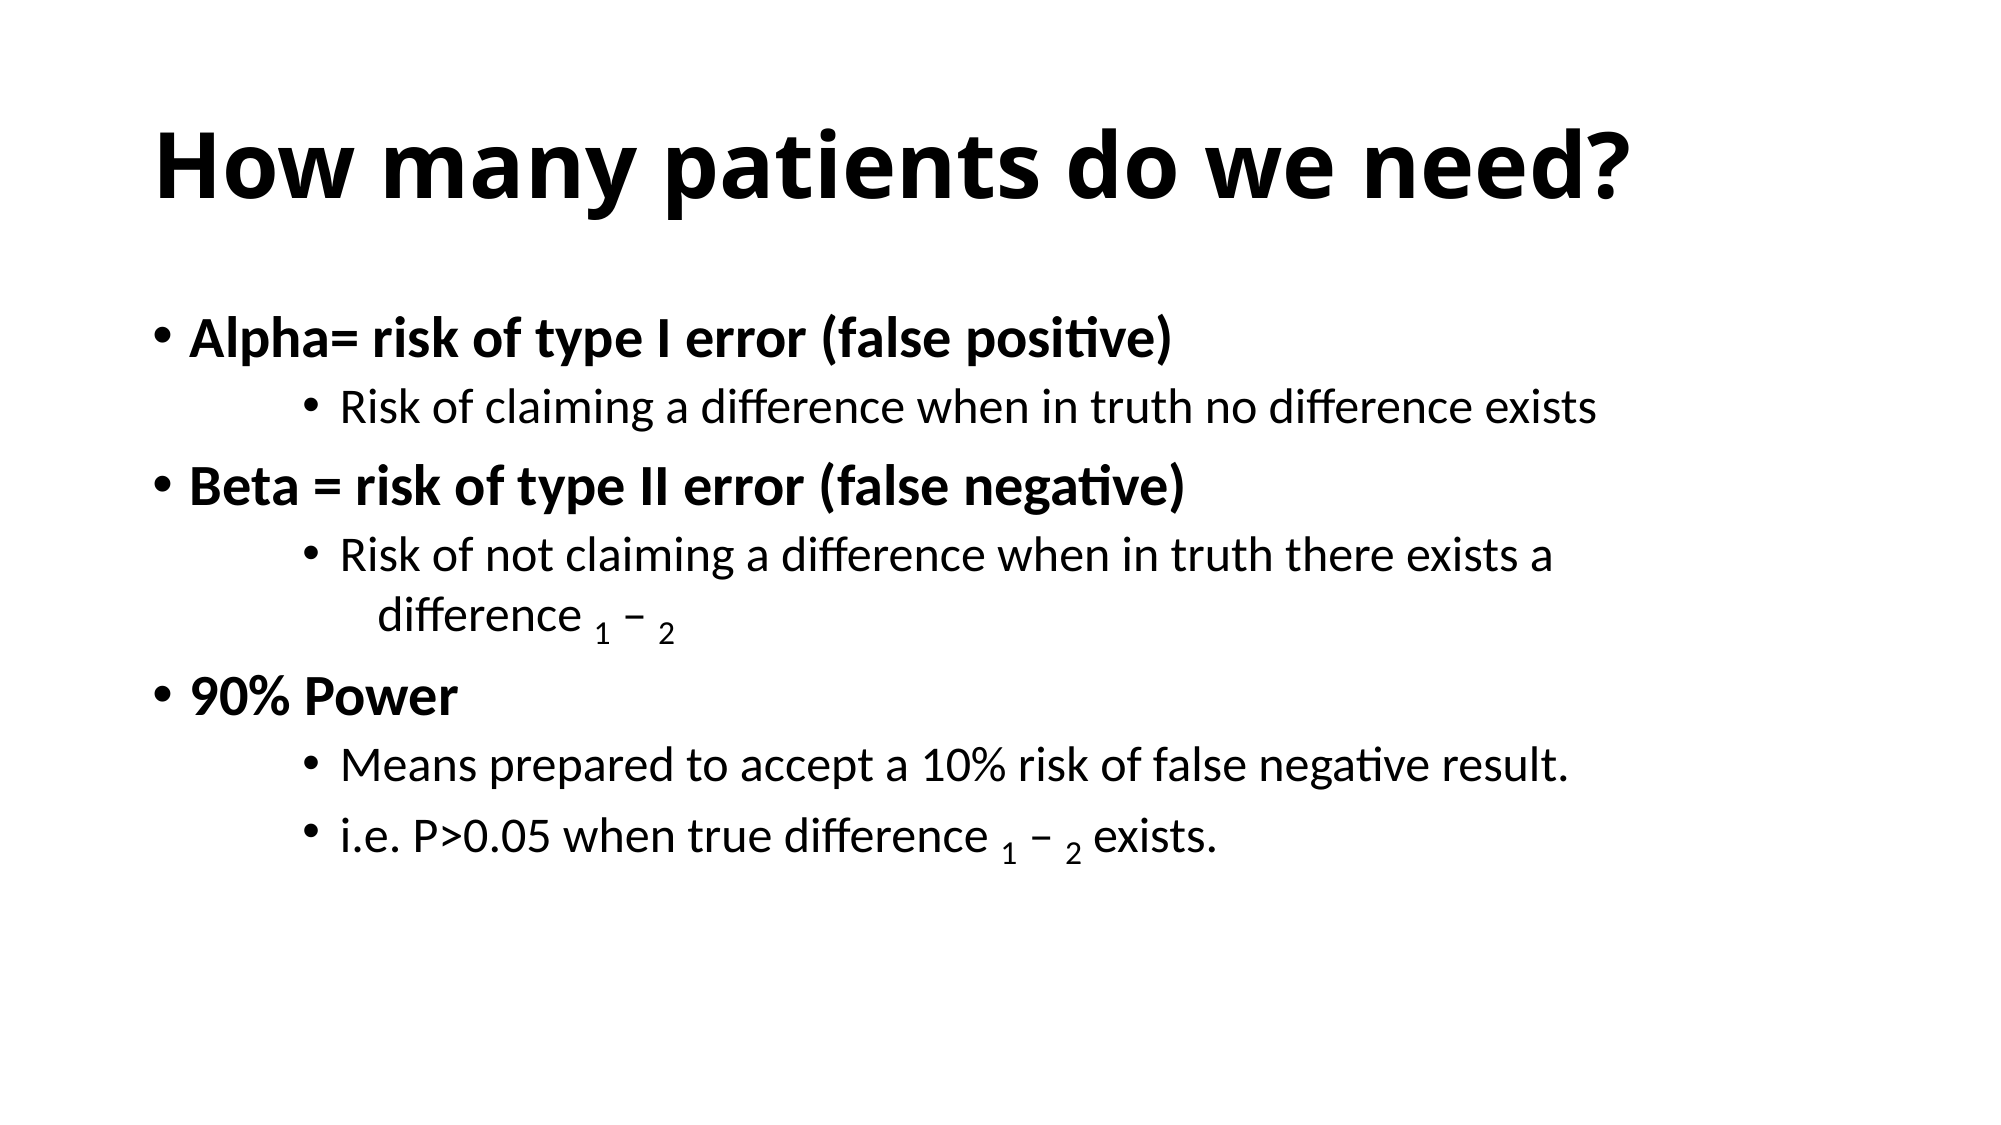

# How many patients do we need?
Alpha= risk of type I error (false positive)
Risk of claiming a difference when in truth no difference exists
Beta = risk of type II error (false negative)
Risk of not claiming a difference when in truth there exists a difference 1 – 2
90% Power
Means prepared to accept a 10% risk of false negative result.
i.e. P>0.05 when true difference 1 – 2 exists.